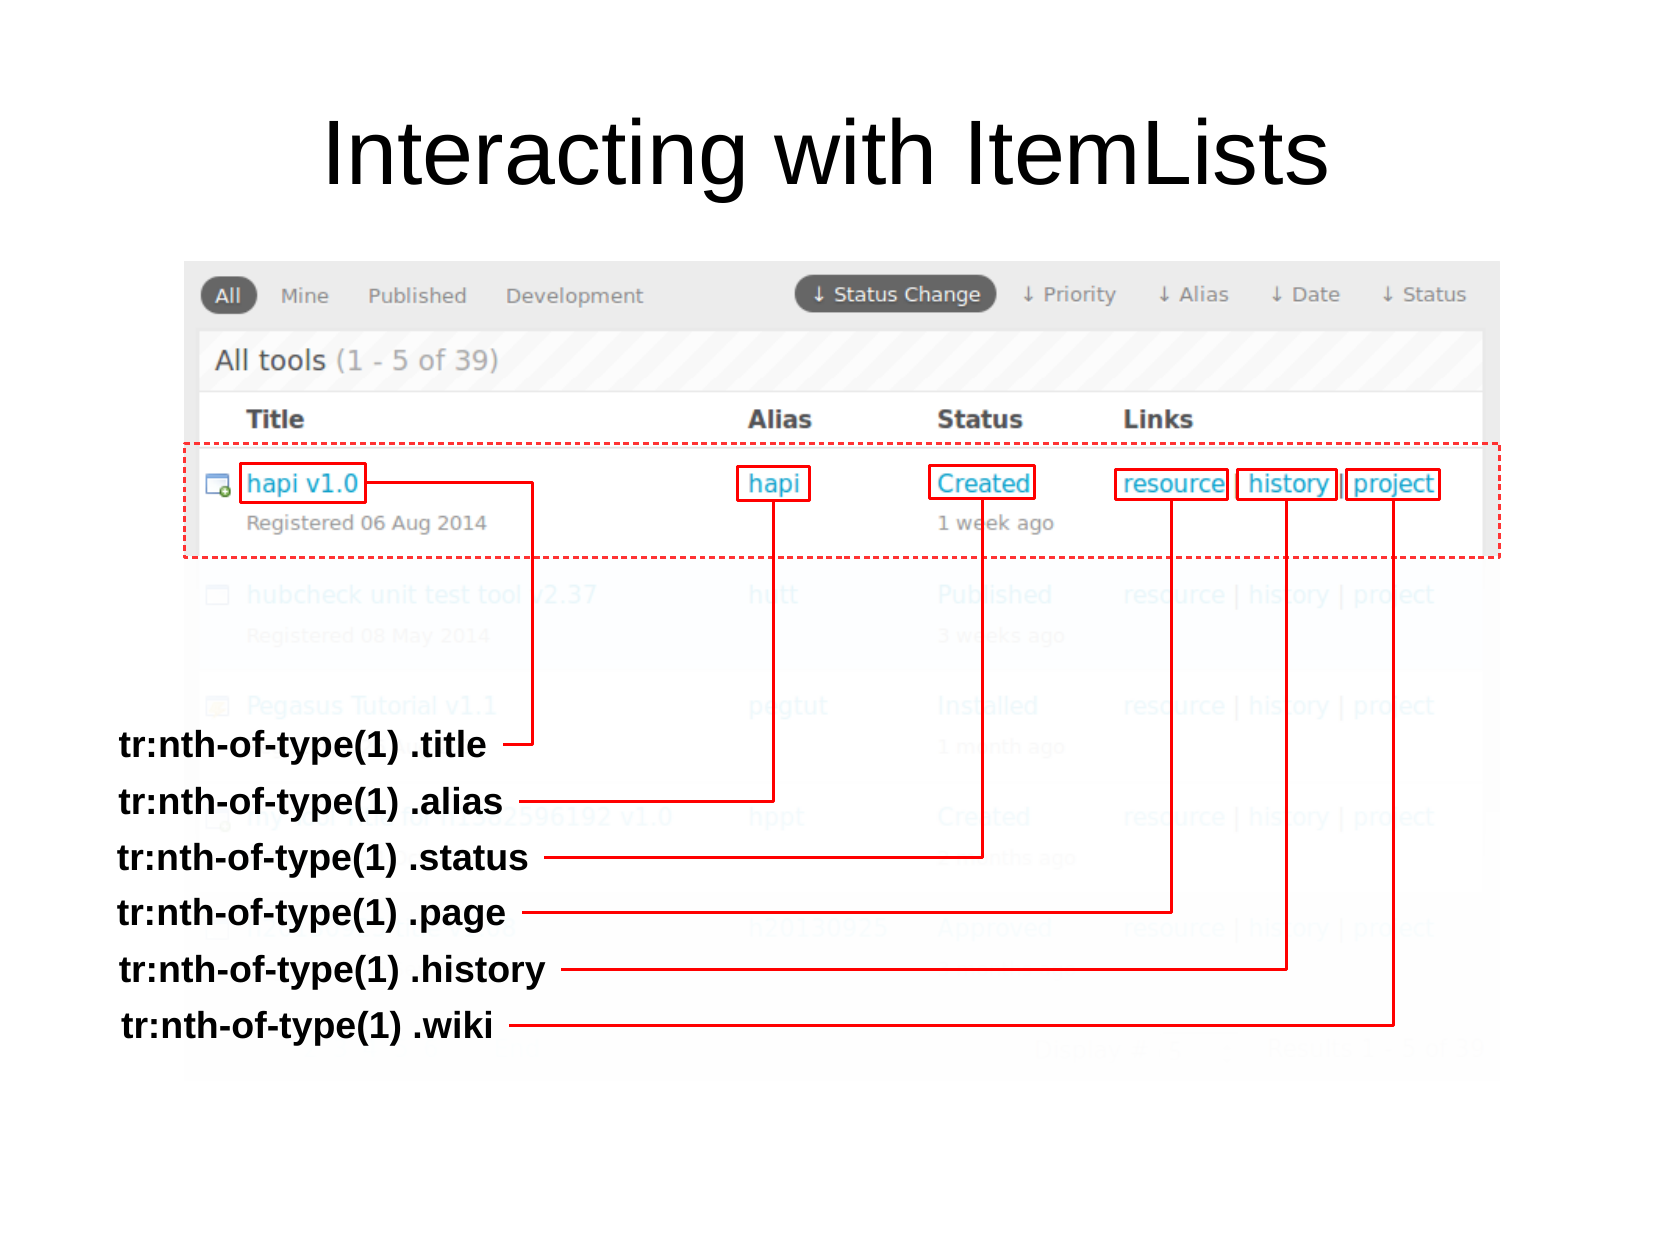

# Interacting with ItemLists
tr:nth-of-type(1) .title
tr:nth-of-type(1) .alias
tr:nth-of-type(1) .status
tr:nth-of-type(1) .page
tr:nth-of-type(1) .history
tr:nth-of-type(1) .wiki